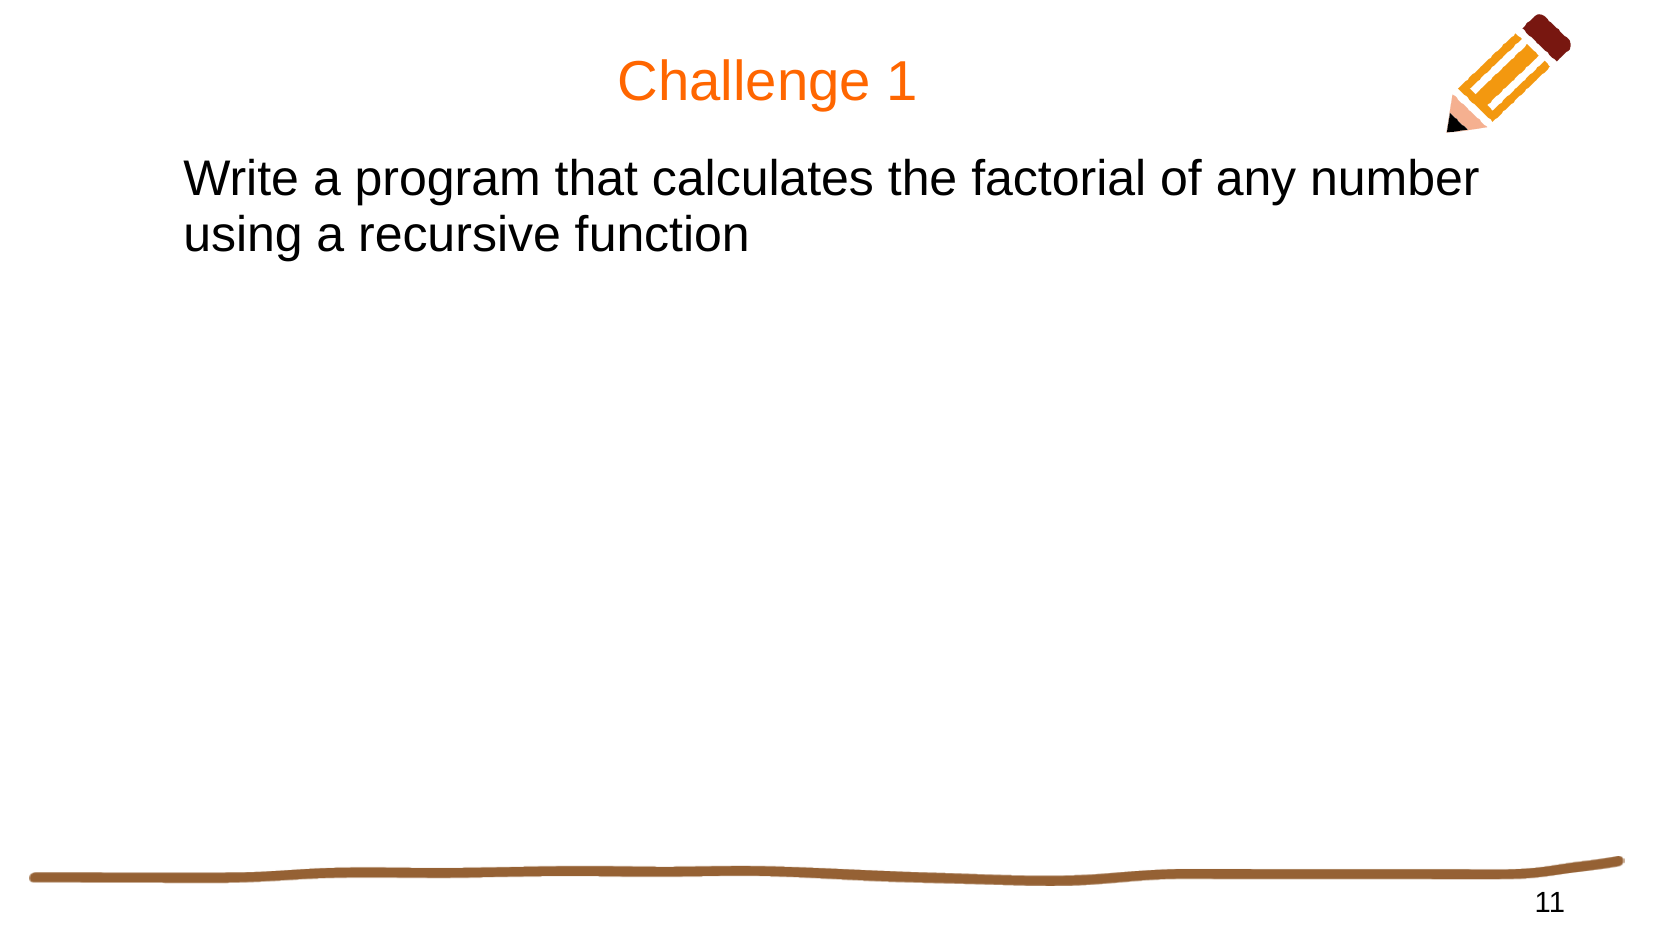

# Challenge 1
Write a program that calculates the factorial of any number using a recursive function
11